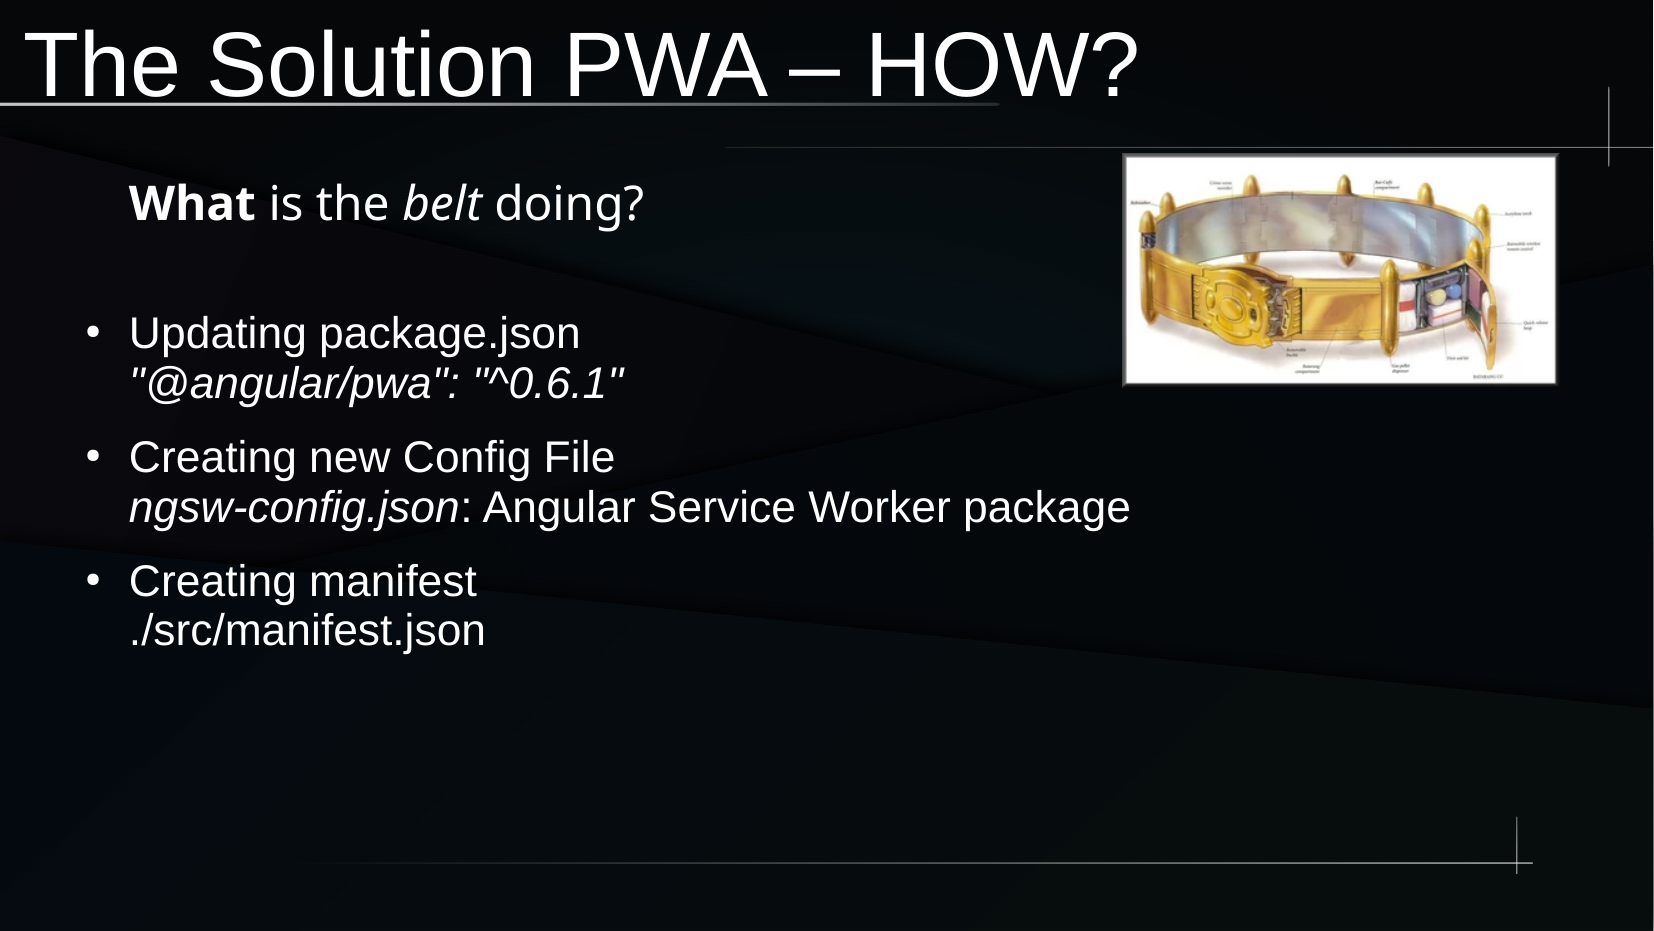

# The Solution PWA – HOW?
What is the belt doing?
Updating package.json
"@angular/pwa": "^0.6.1"
Creating new Config File
ngsw-config.json: Angular Service Worker package
Creating manifest
./src/manifest.json